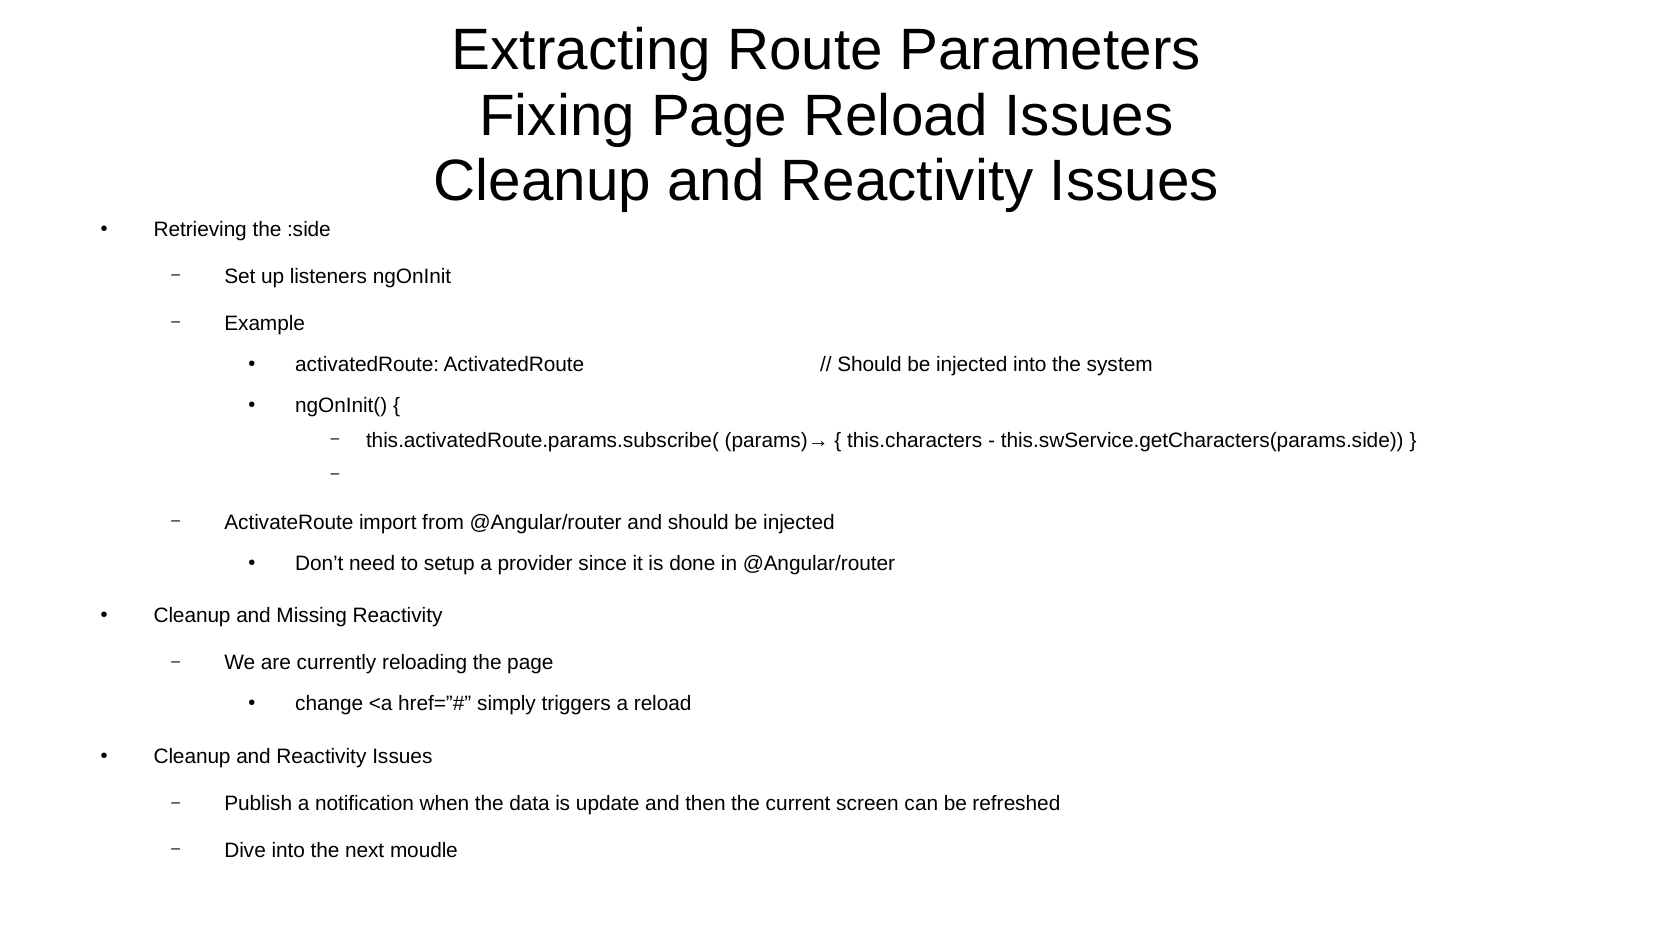

# Extracting Route Parameters Fixing Page Reload Issues Cleanup and Reactivity Issues
Retrieving the :side
Set up listeners ngOnInit
Example
activatedRoute: ActivatedRoute 				// Should be injected into the system
ngOnInit() {
this.activatedRoute.params.subscribe( (params)→ { this.characters - this.swService.getCharacters(params.side)) }
ActivateRoute import from @Angular/router and should be injected
Don’t need to setup a provider since it is done in @Angular/router
Cleanup and Missing Reactivity
We are currently reloading the page
change <a href=”#” simply triggers a reload
Cleanup and Reactivity Issues
Publish a notification when the data is update and then the current screen can be refreshed
Dive into the next moudle